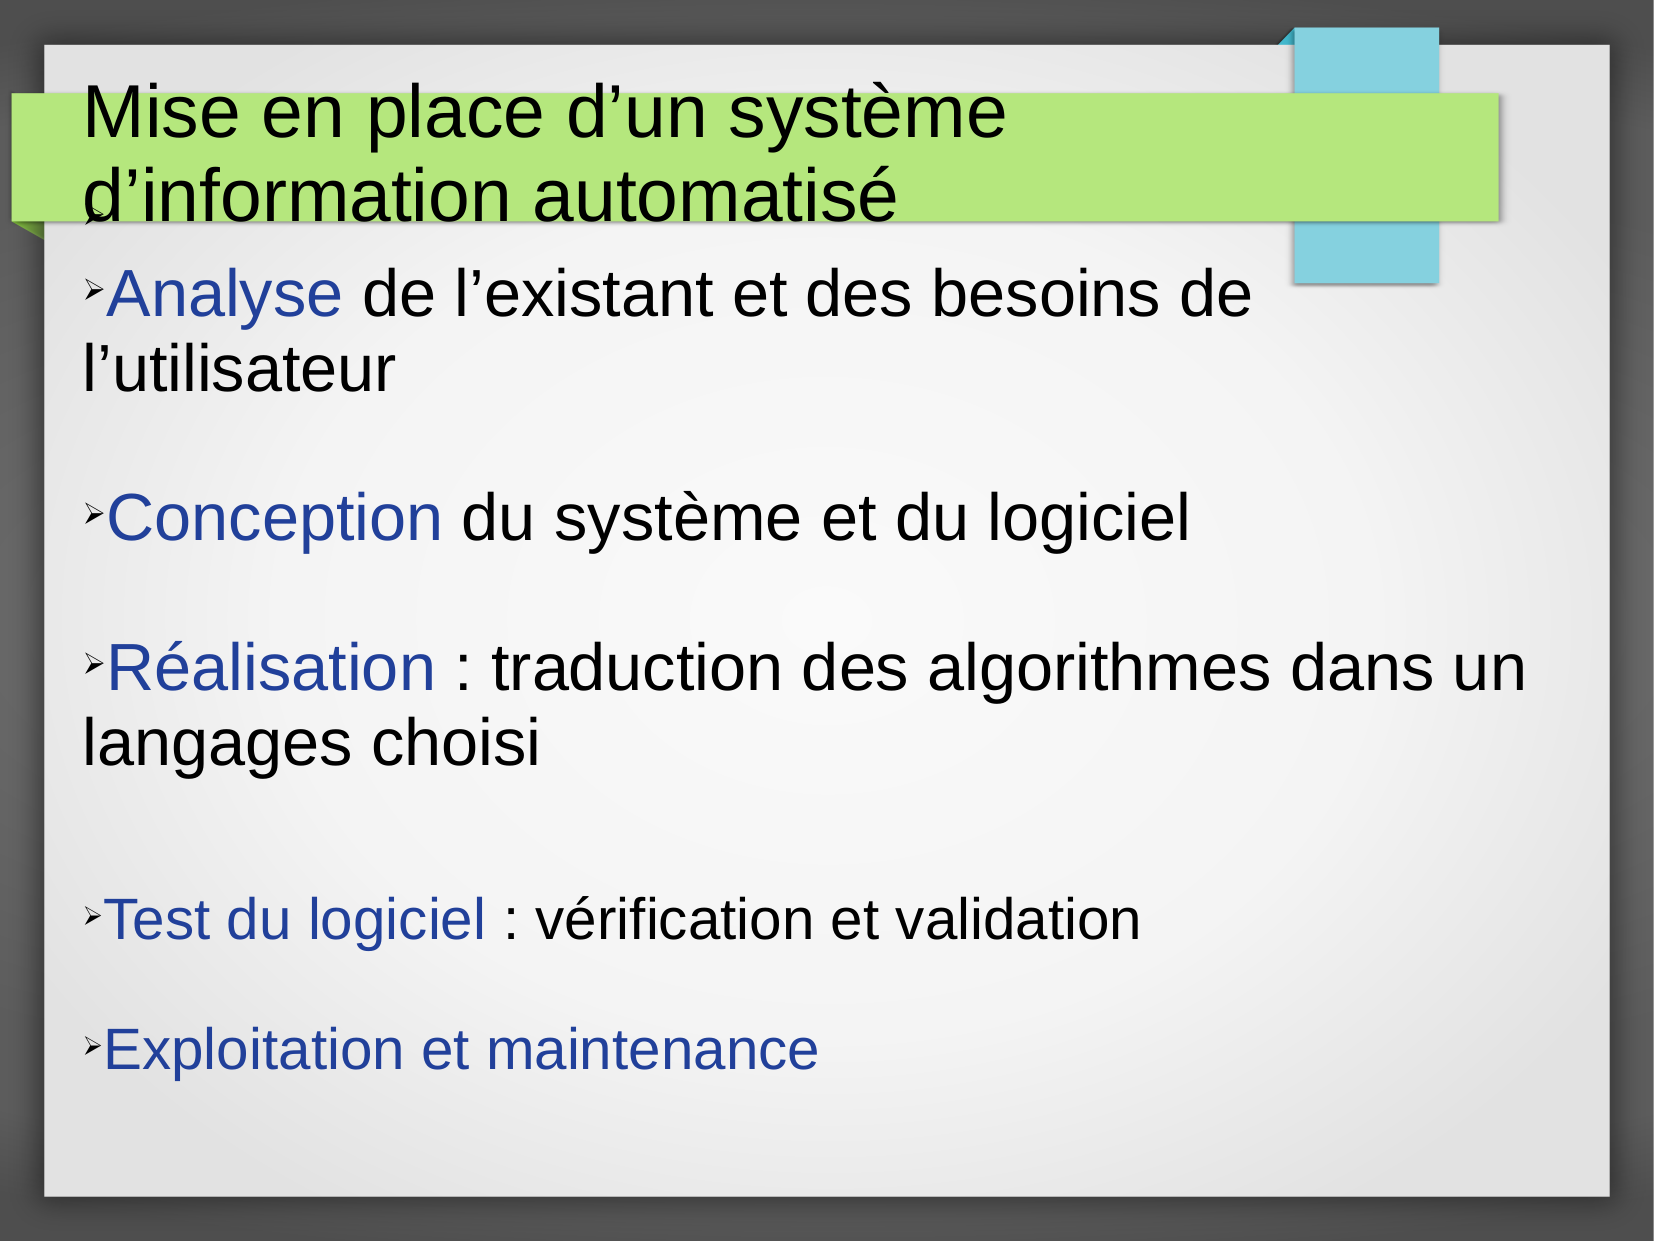

# Mise en place d’un système d’information automatisé
Analyse de l’existant et des besoins de l’utilisateur
Conception du système et du logiciel
Réalisation : traduction des algorithmes dans un langages choisi
Test du logiciel : vérification et validation
Exploitation et maintenance